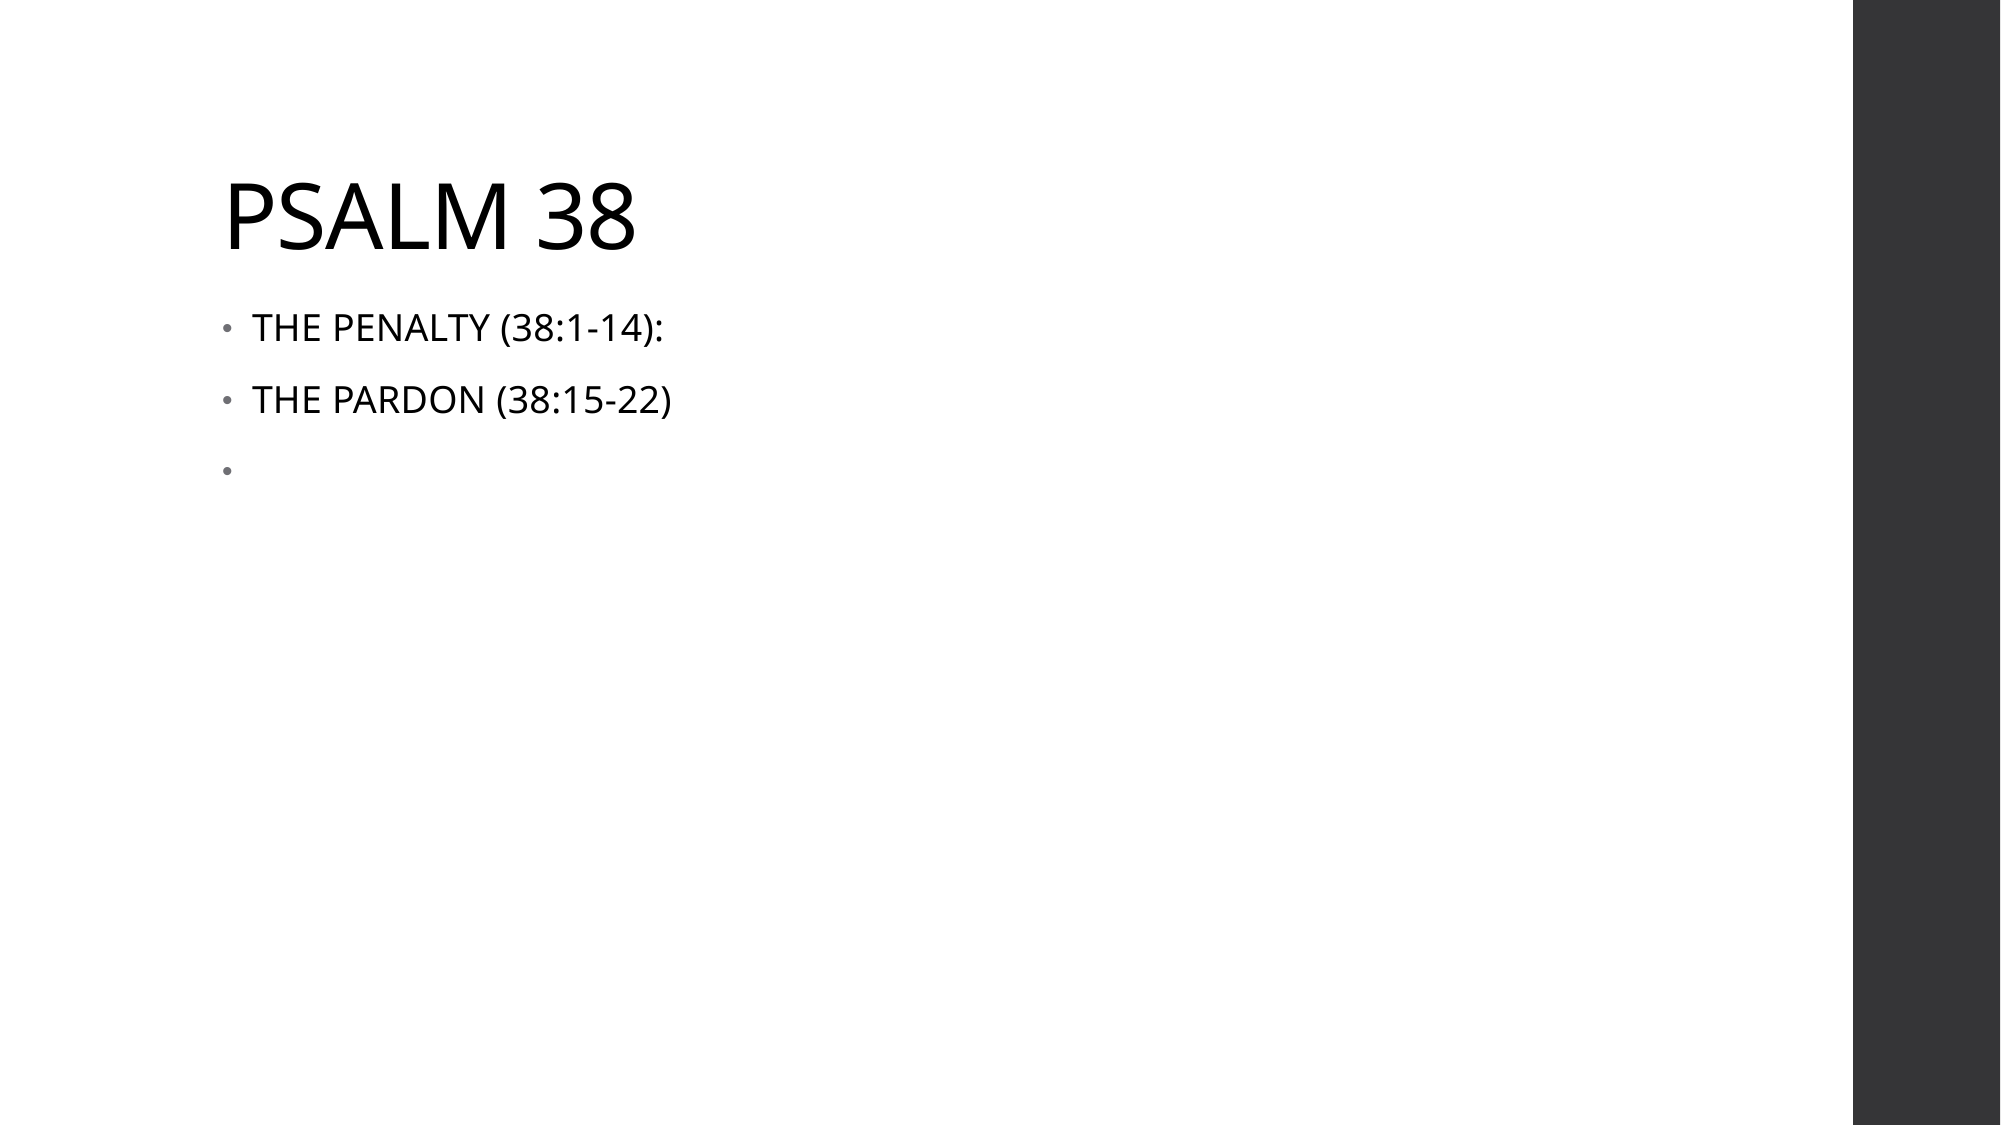

# PSALM 38
THE PENALTY (38:1-14):
THE PARDON (38:15-22)